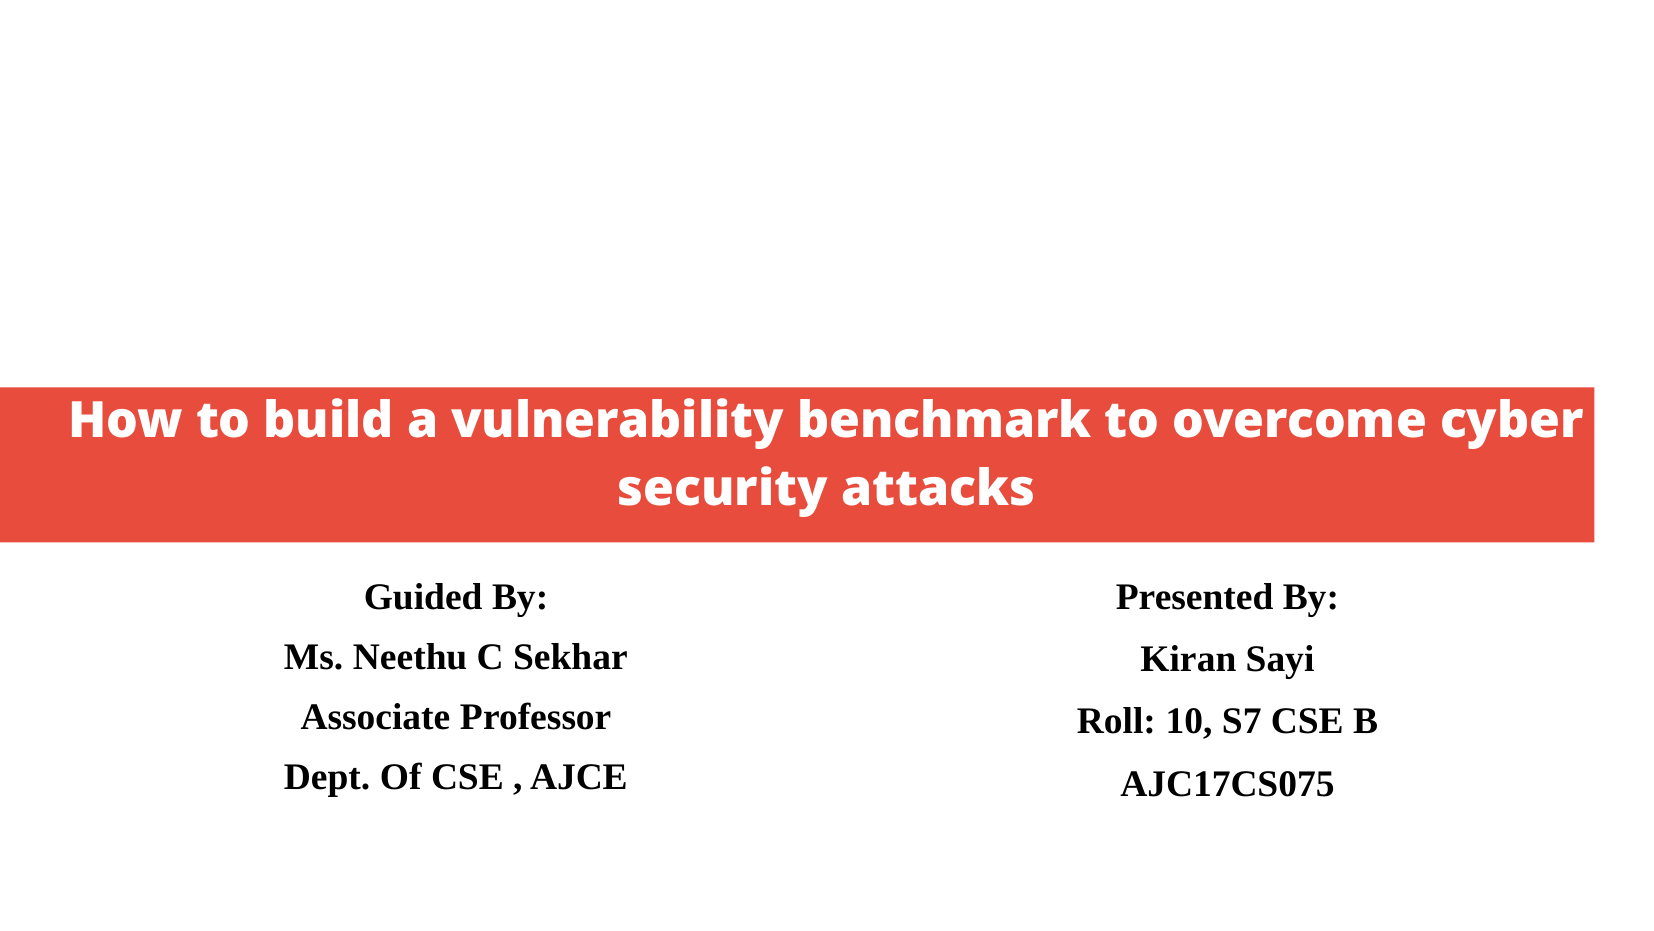

# How to build a vulnerability benchmark to overcome cyber security attacks
Guided By:
Ms. Neethu C Sekhar
Associate Professor
Dept. Of CSE , AJCE
Presented By:
Kiran Sayi
Roll: 10, S7 CSE B
AJC17CS075